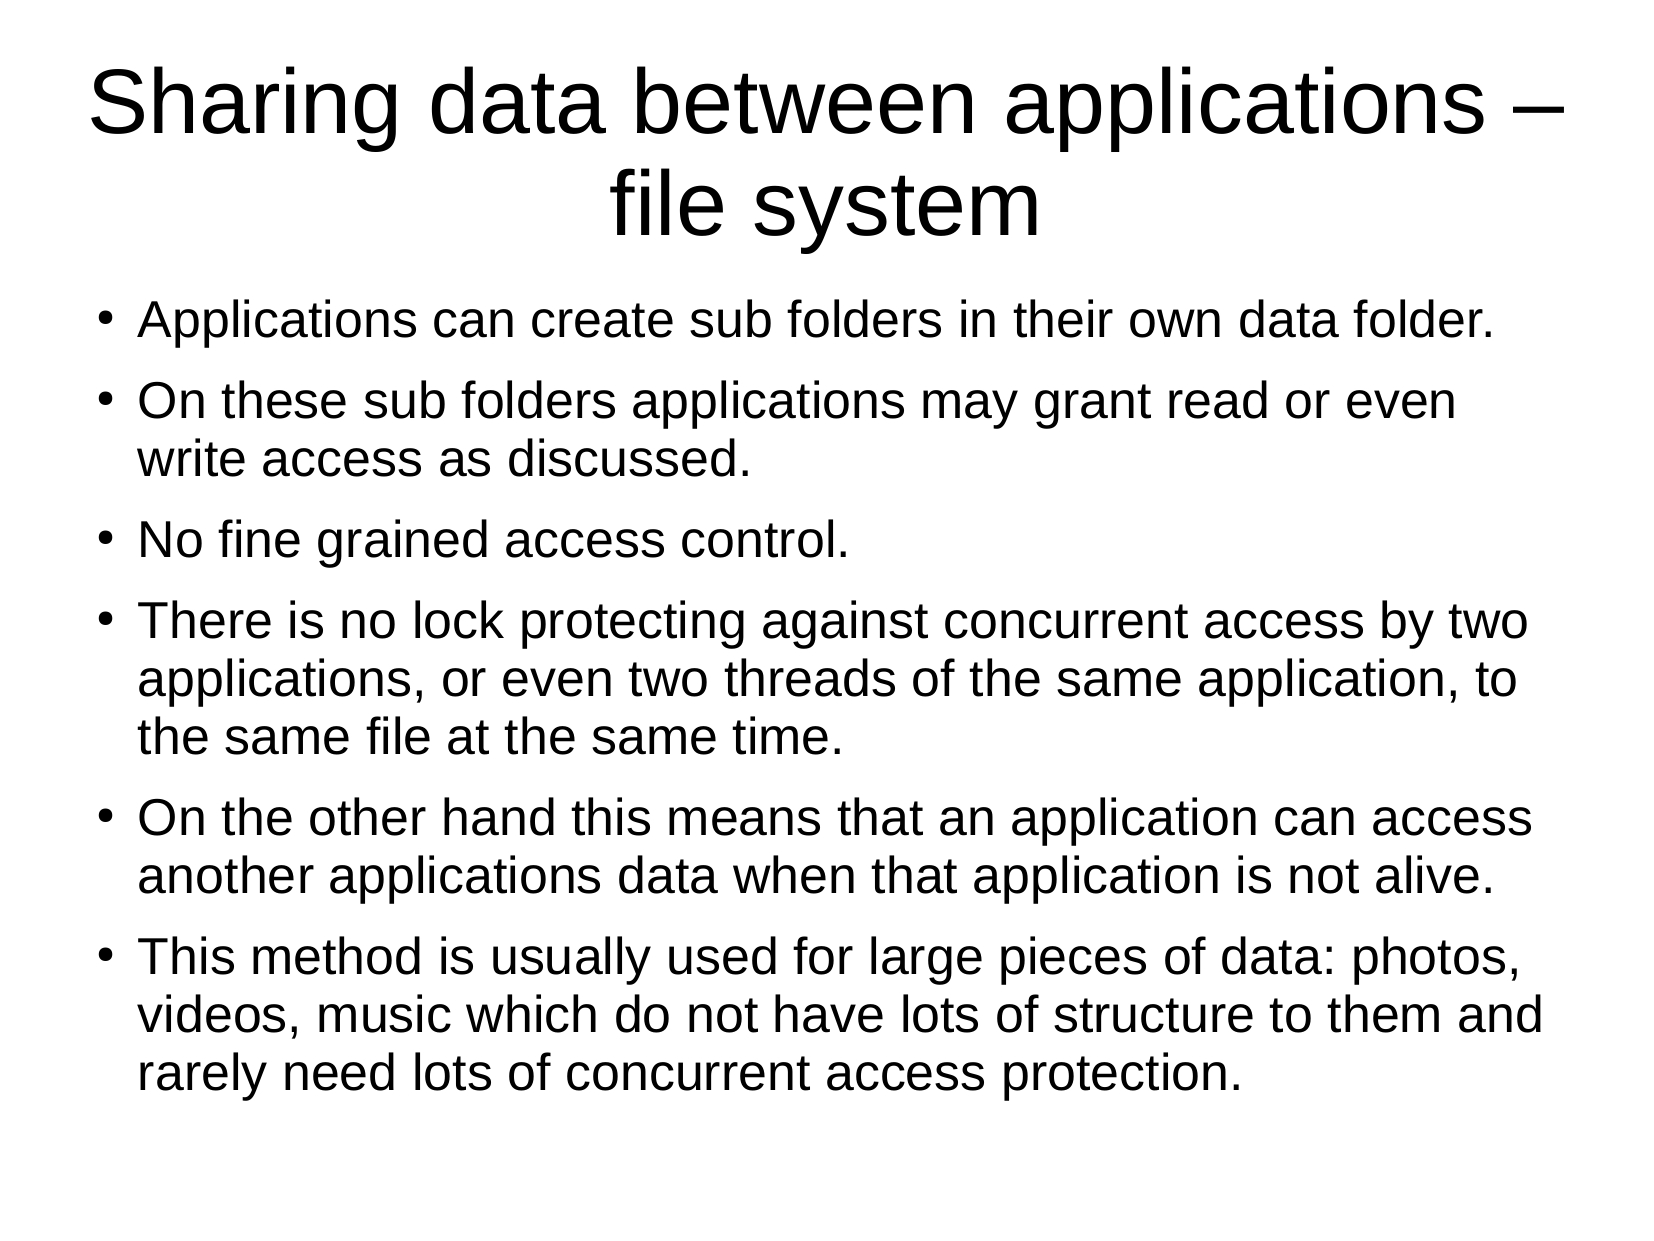

# Sharing data between applications – file system
Applications can create sub folders in their own data folder.
On these sub folders applications may grant read or even write access as discussed.
No fine grained access control.
There is no lock protecting against concurrent access by two applications, or even two threads of the same application, to the same file at the same time.
On the other hand this means that an application can access another applications data when that application is not alive.
This method is usually used for large pieces of data: photos, videos, music which do not have lots of structure to them and rarely need lots of concurrent access protection.